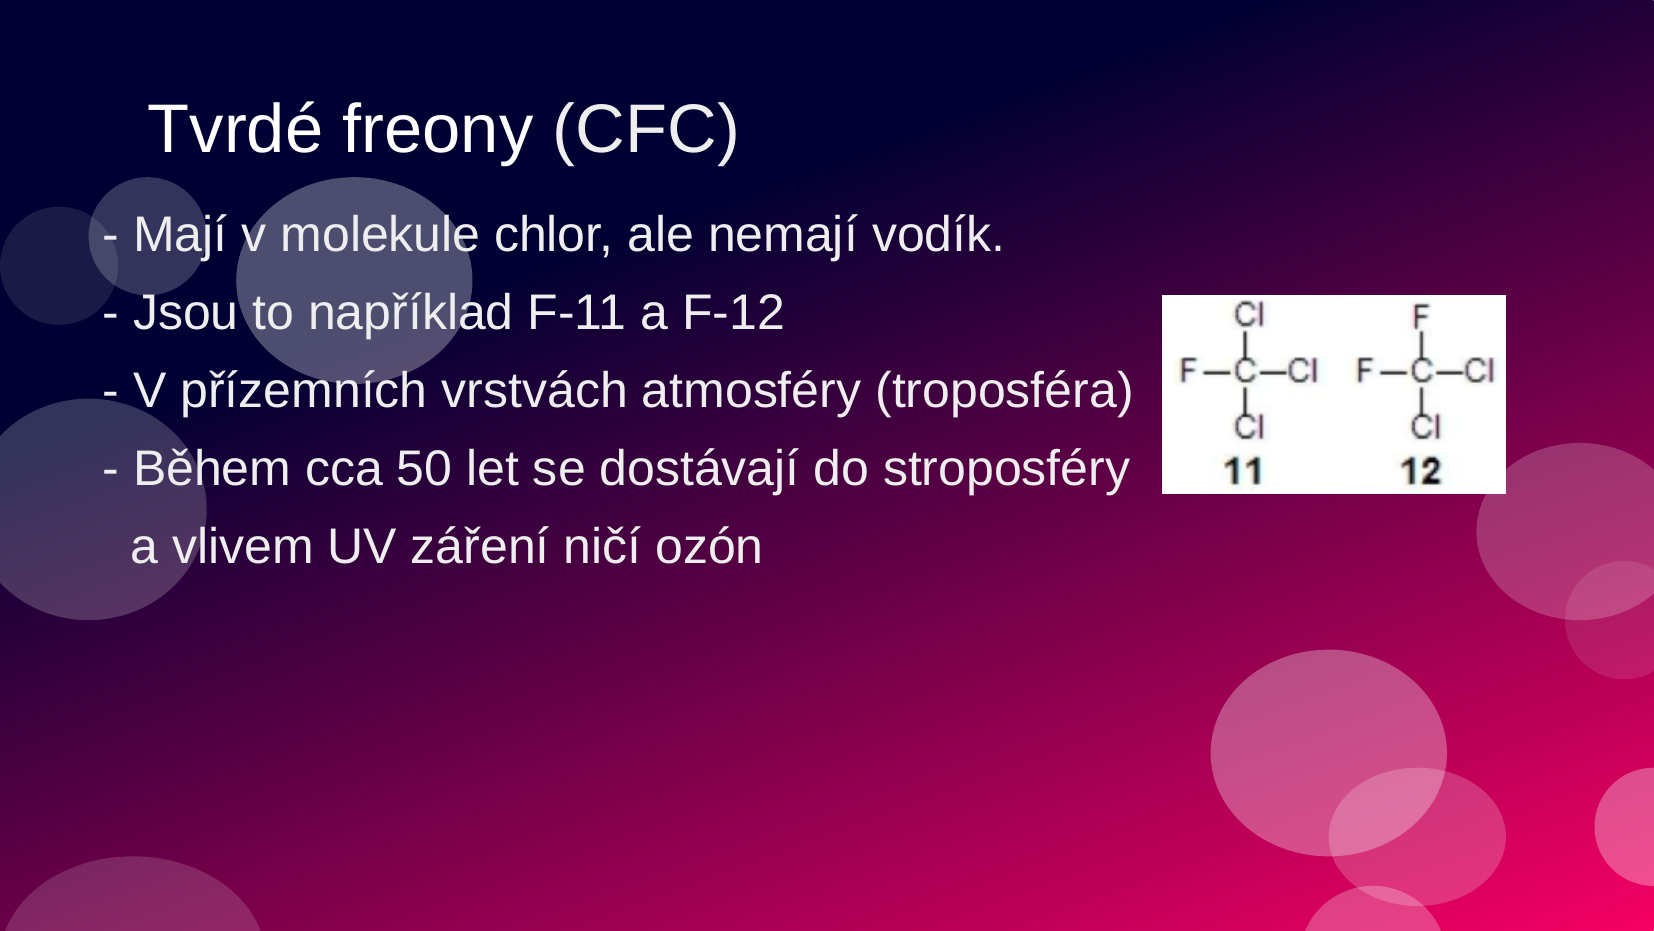

# Tvrdé freony (CFC)
 - Mají v molekule chlor, ale nemají vodík.
 - Jsou to například F-11 a F-12
 - V přízemních vrstvách atmosféry (troposféra)
 - Během cca 50 let se dostávají do stroposféry
 a vlivem UV záření ničí ozón